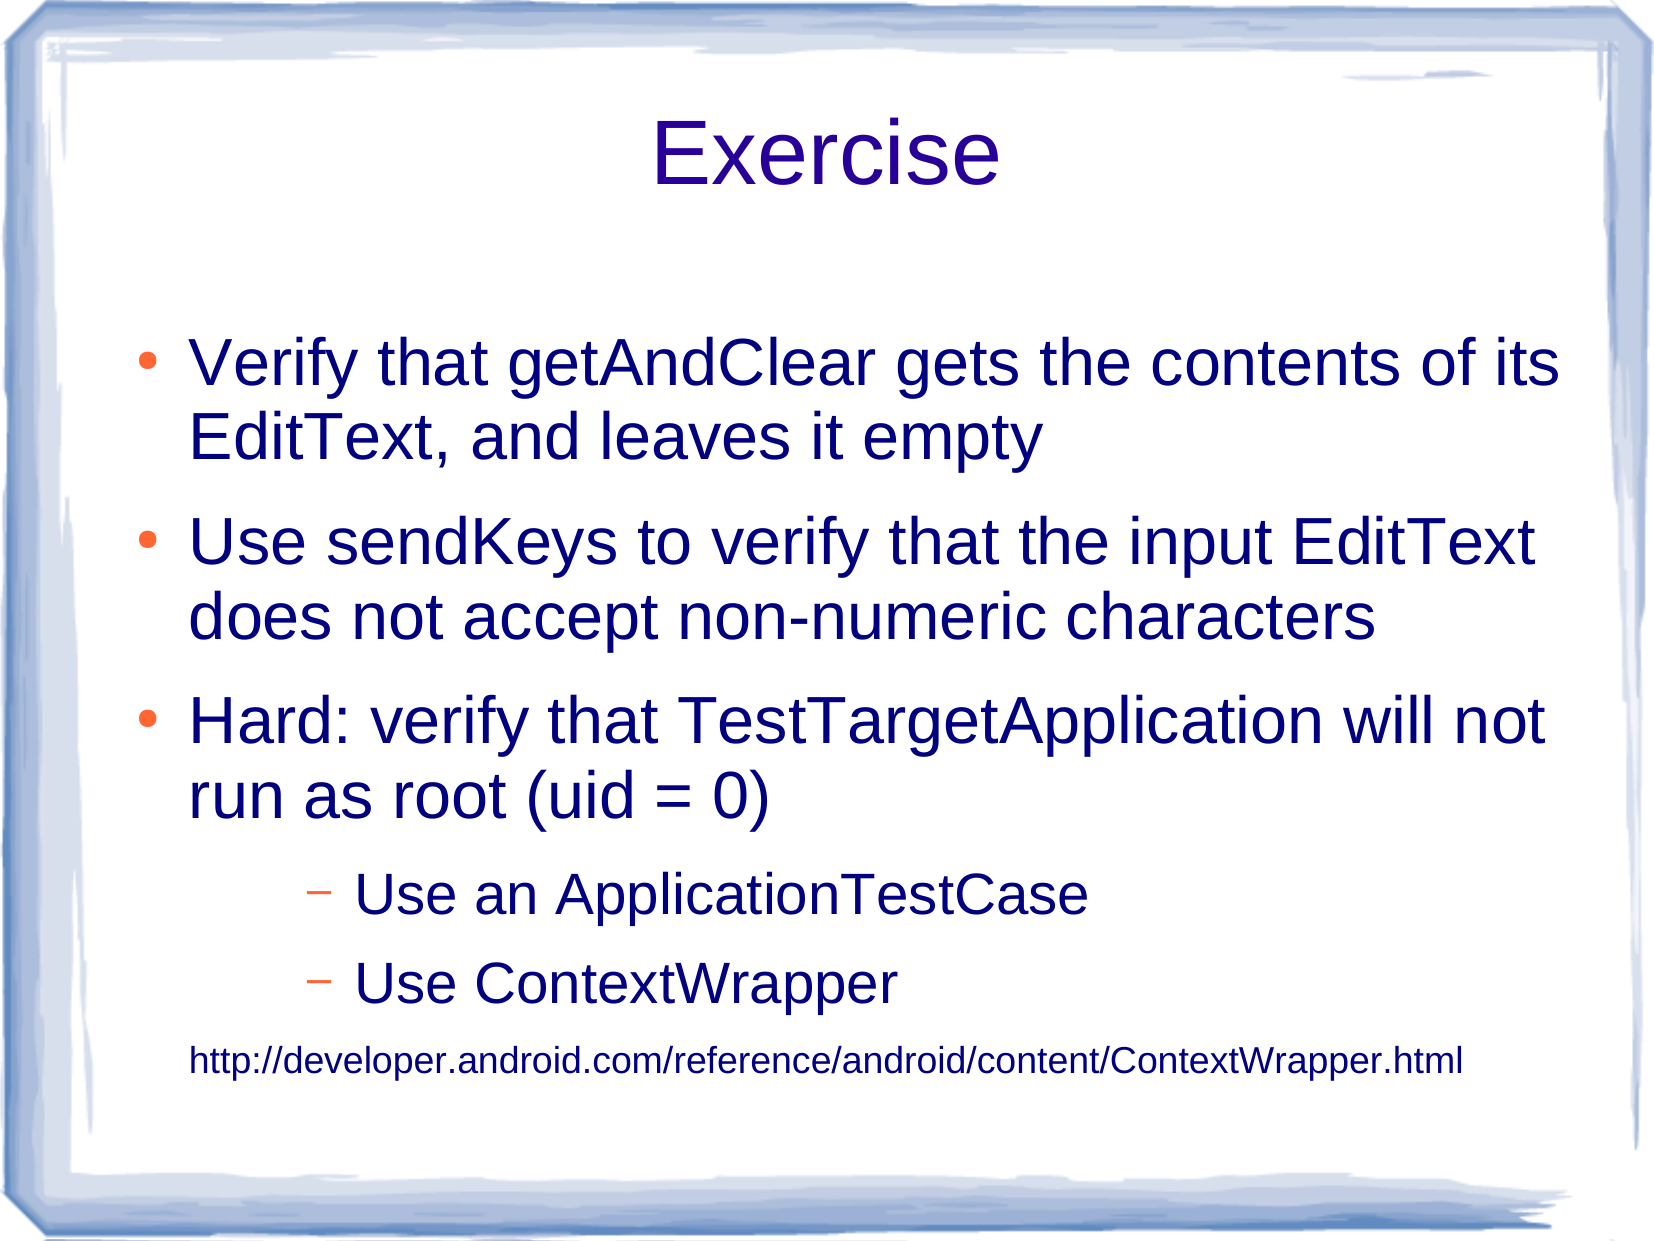

# Exercise
Verify that getAndClear gets the contents of its EditText, and leaves it empty
Use sendKeys to verify that the input EditText does not accept non-numeric characters
Hard: verify that TestTargetApplication will not run as root (uid = 0)
Use an ApplicationTestCase
Use ContextWrapper
http://developer.android.com/reference/android/content/ContextWrapper.html